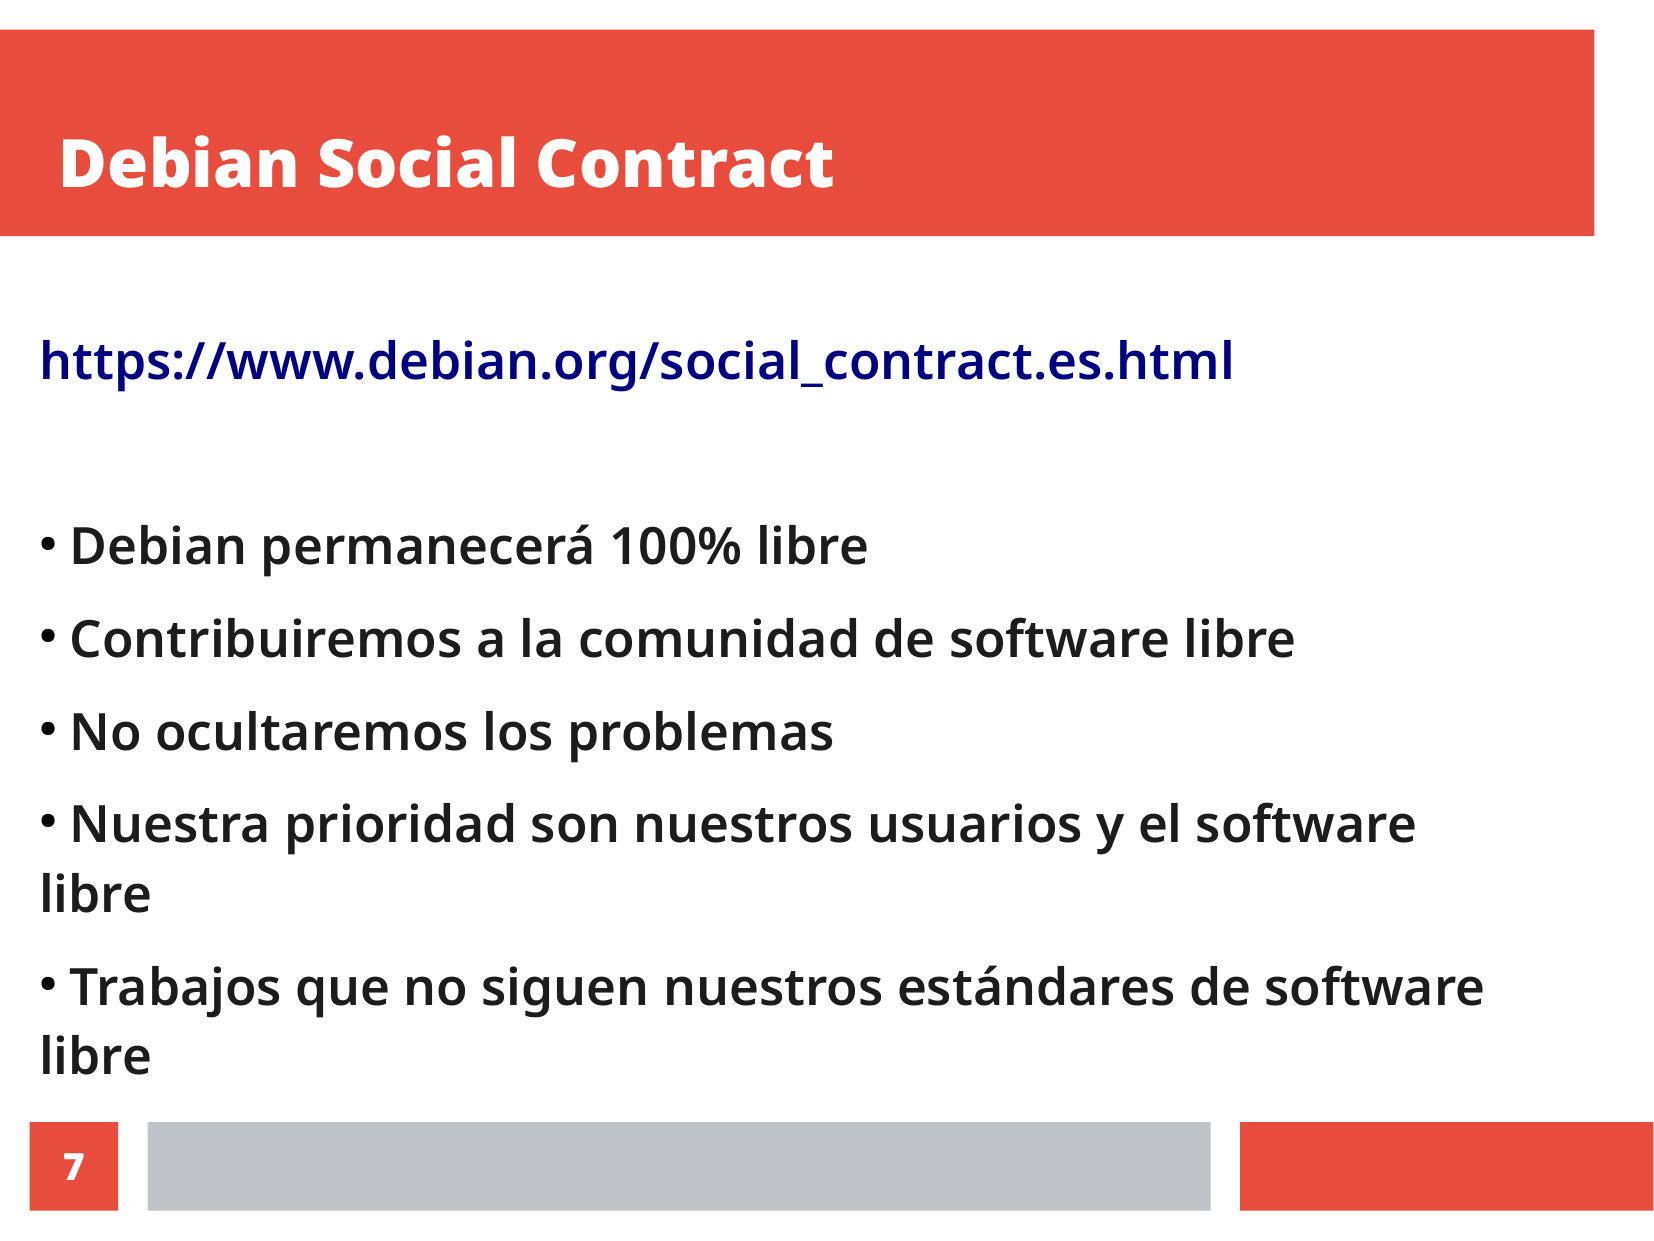

# Debian Social Contract
https://www.debian.org/social_contract.es.html
 Debian permanecerá 100% libre
 Contribuiremos a la comunidad de software libre
 No ocultaremos los problemas
 Nuestra prioridad son nuestros usuarios y el software libre
 Trabajos que no siguen nuestros estándares de software libre
7